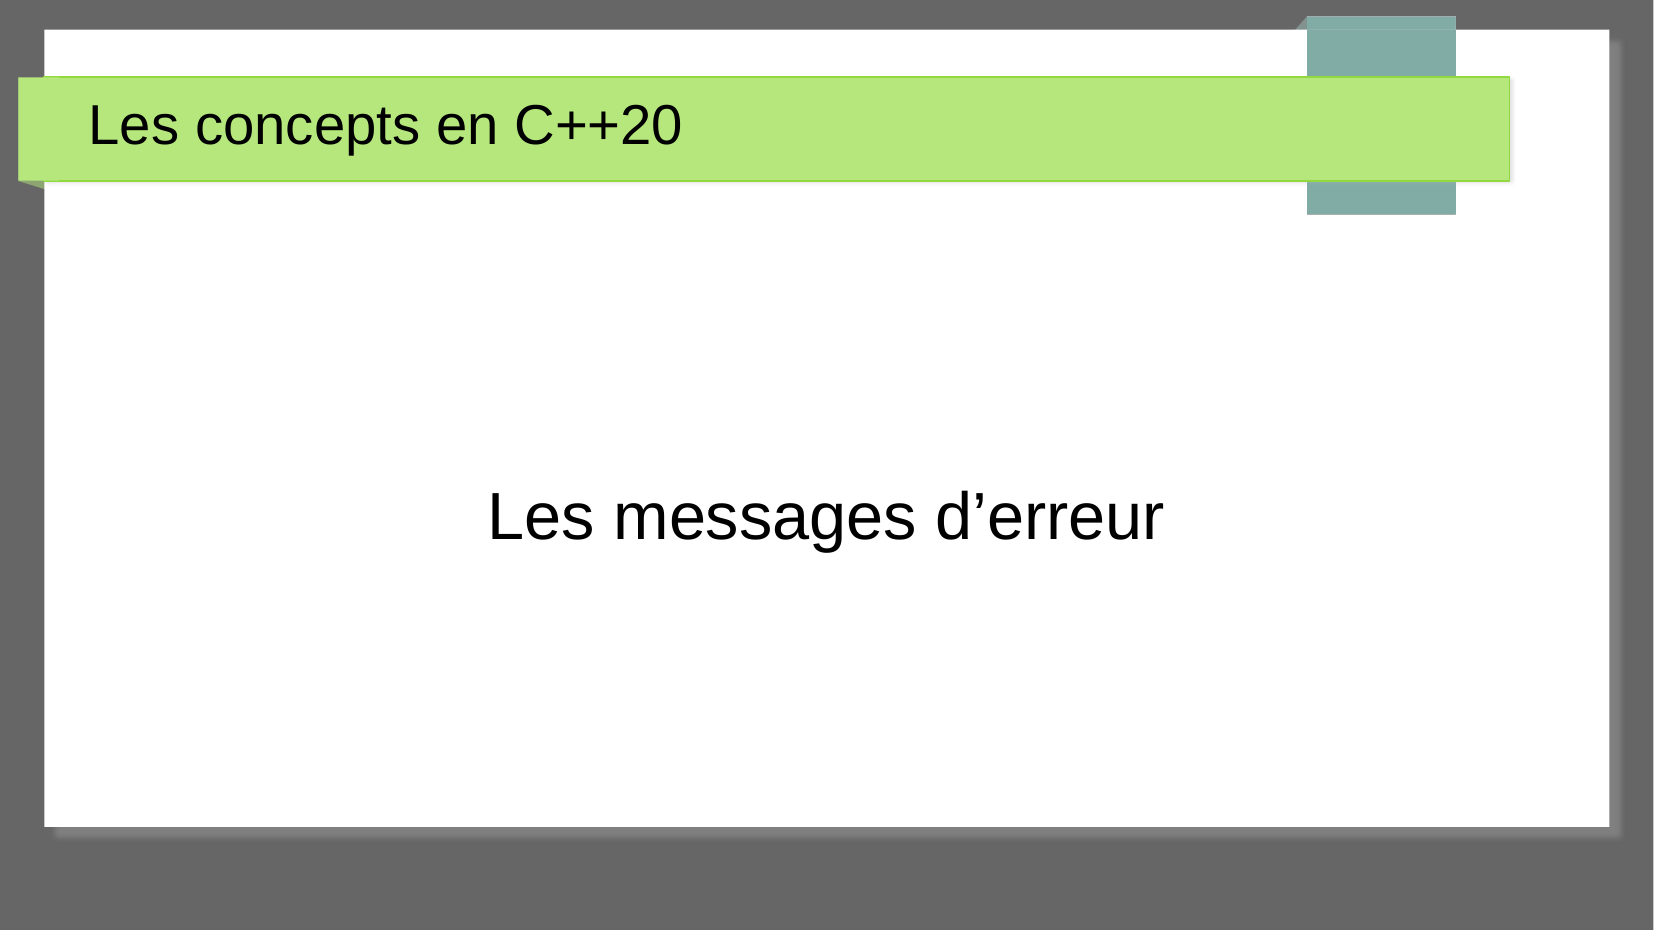

# Les concepts en C++20
Les messages d’erreur